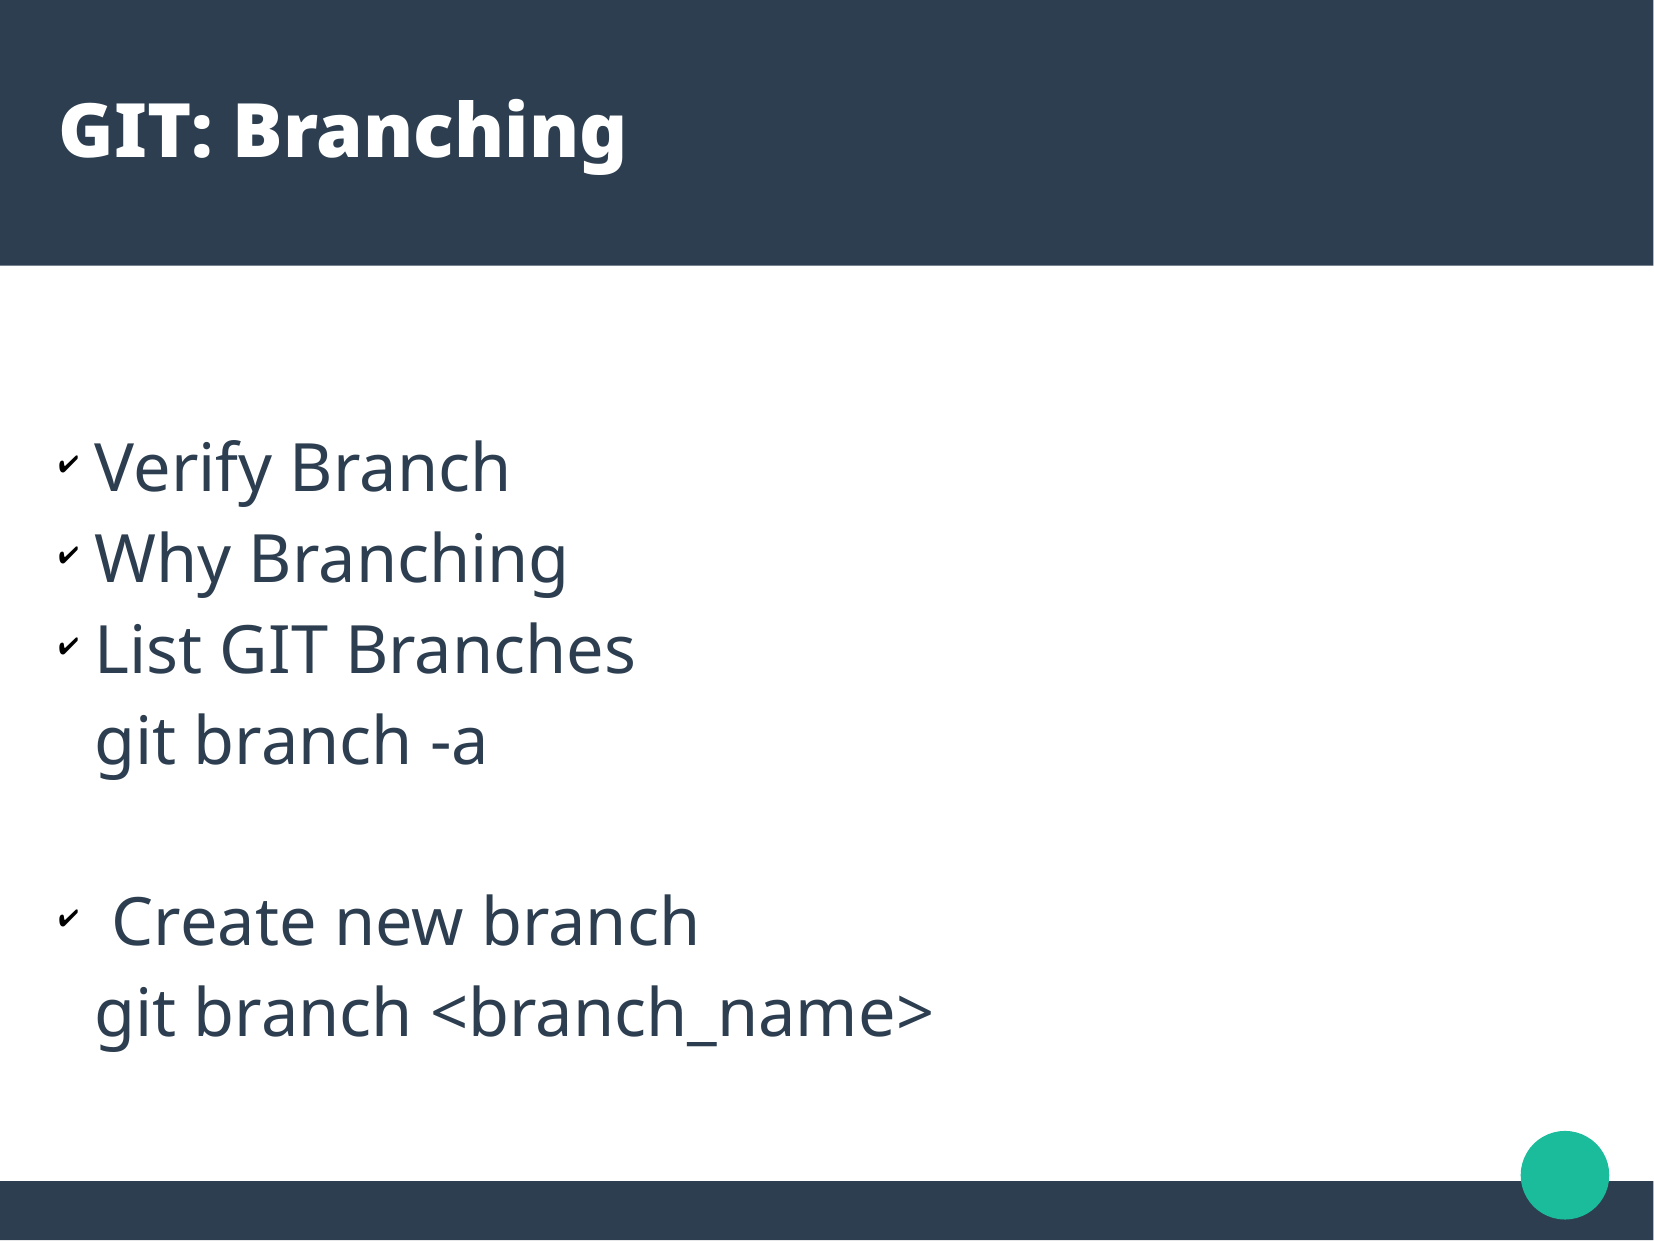

# GIT: Branching
Verify Branch
Why Branching
List GIT Branches
git branch -a
 Create new branch
git branch <branch_name>